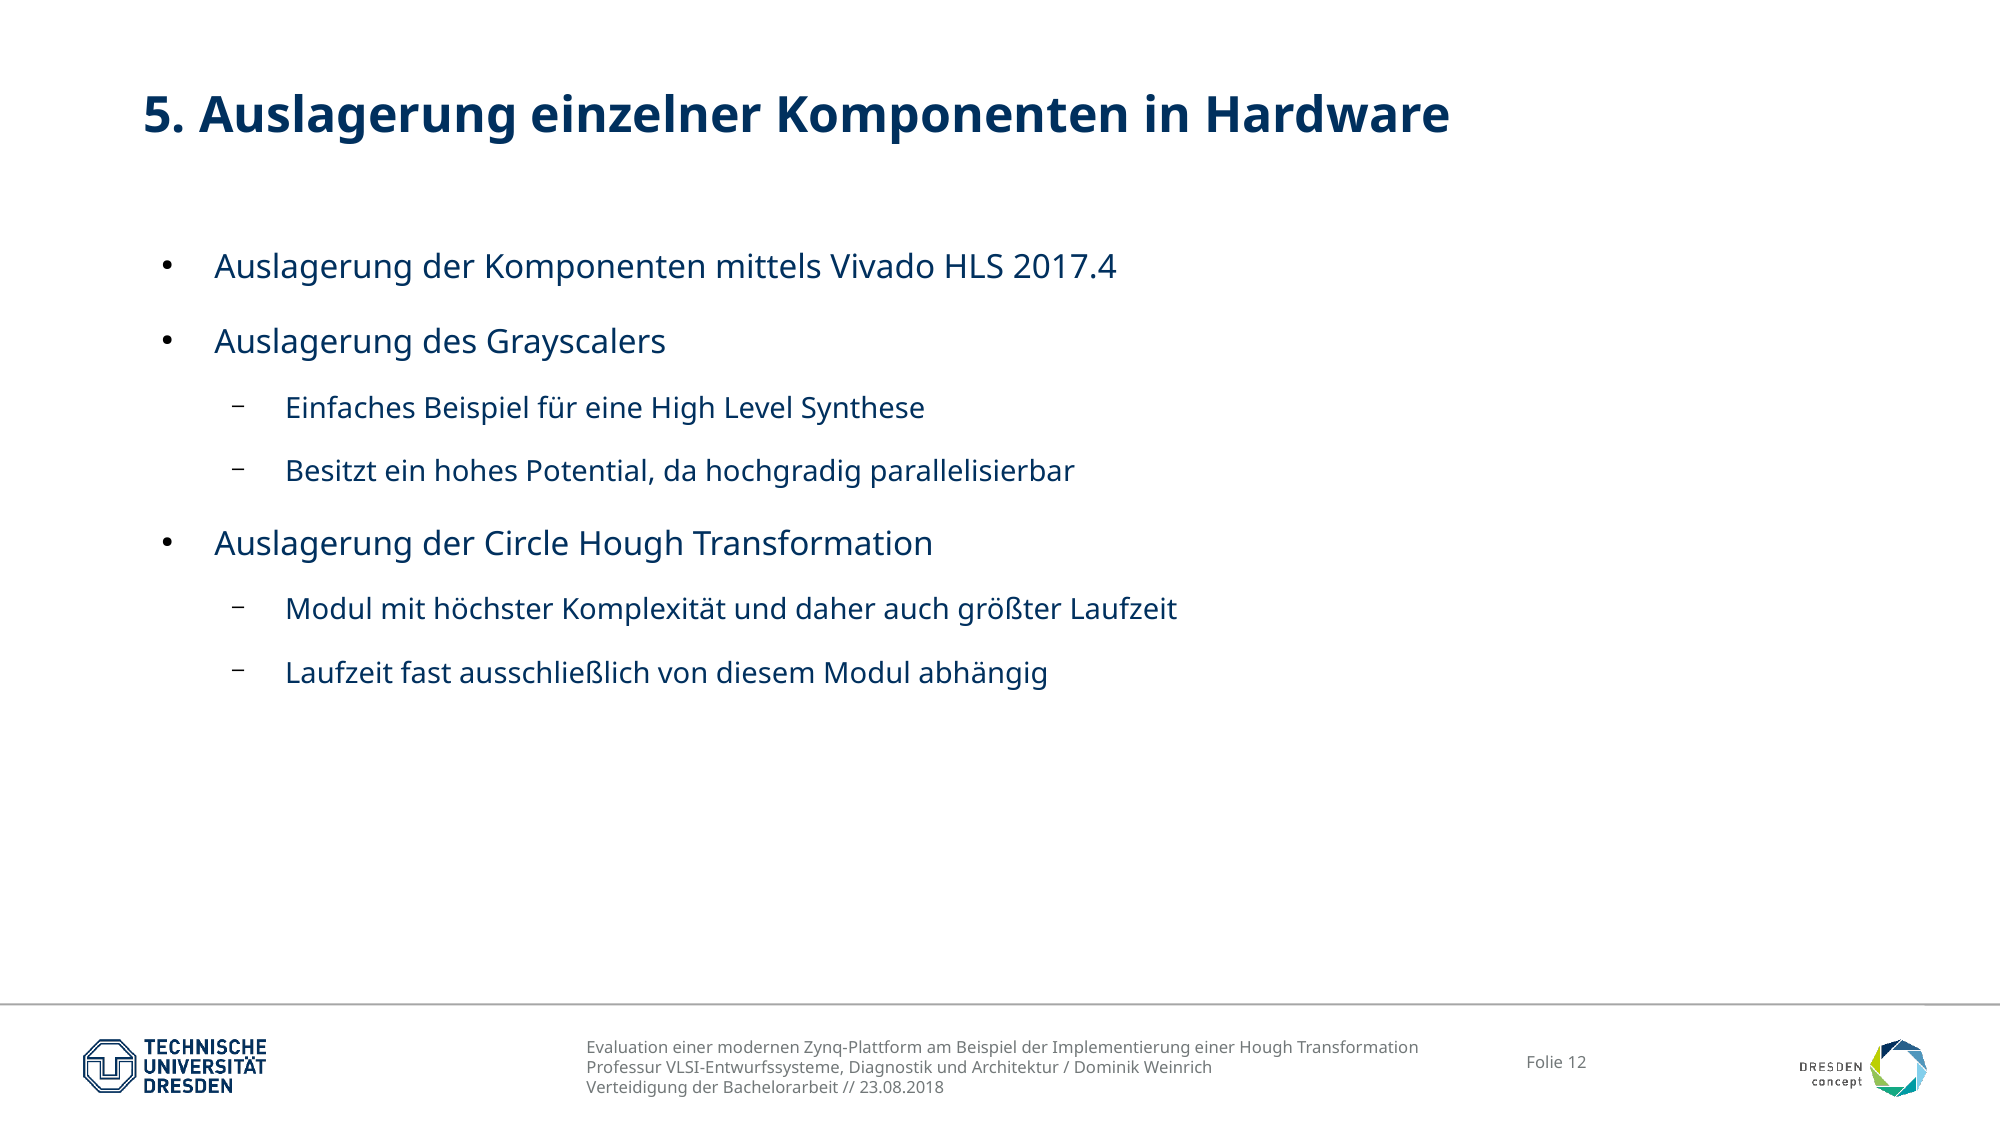

# 5. Auslagerung einzelner Komponenten in Hardware
Auslagerung der Komponenten mittels Vivado HLS 2017.4
Auslagerung des Grayscalers
Einfaches Beispiel für eine High Level Synthese
Besitzt ein hohes Potential, da hochgradig parallelisierbar
Auslagerung der Circle Hough Transformation
Modul mit höchster Komplexität und daher auch größter Laufzeit
Laufzeit fast ausschließlich von diesem Modul abhängig